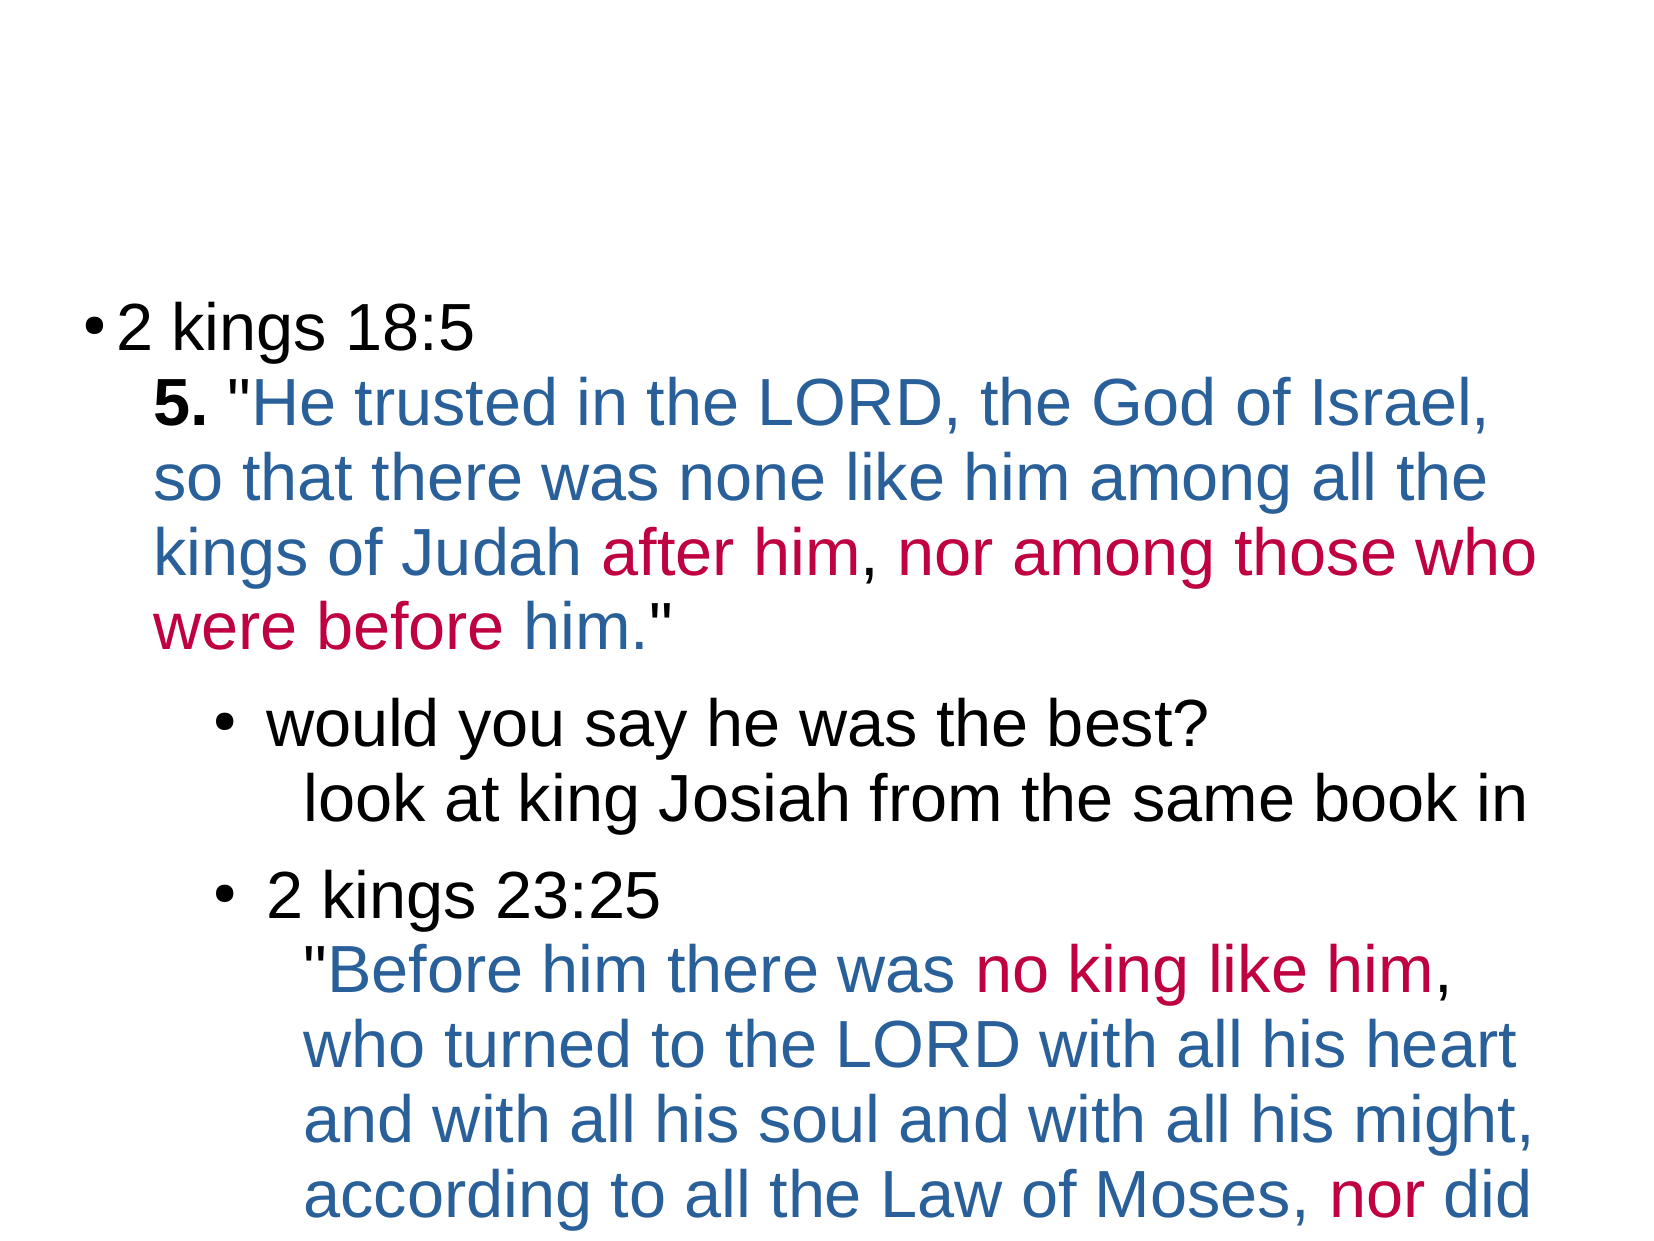

#
2 kings 18:5
5. "He trusted in the LORD, the God of Israel, so that there was none like him among all the kings of Judah after him, nor among those who were before him."
would you say he was the best?
look at king Josiah from the same book in
2 kings 23:25
"Before him there was no king like him, who turned to the LORD with all his heart and with all his soul and with all his might, according to all the Law of Moses, nor did any like him arise after him."